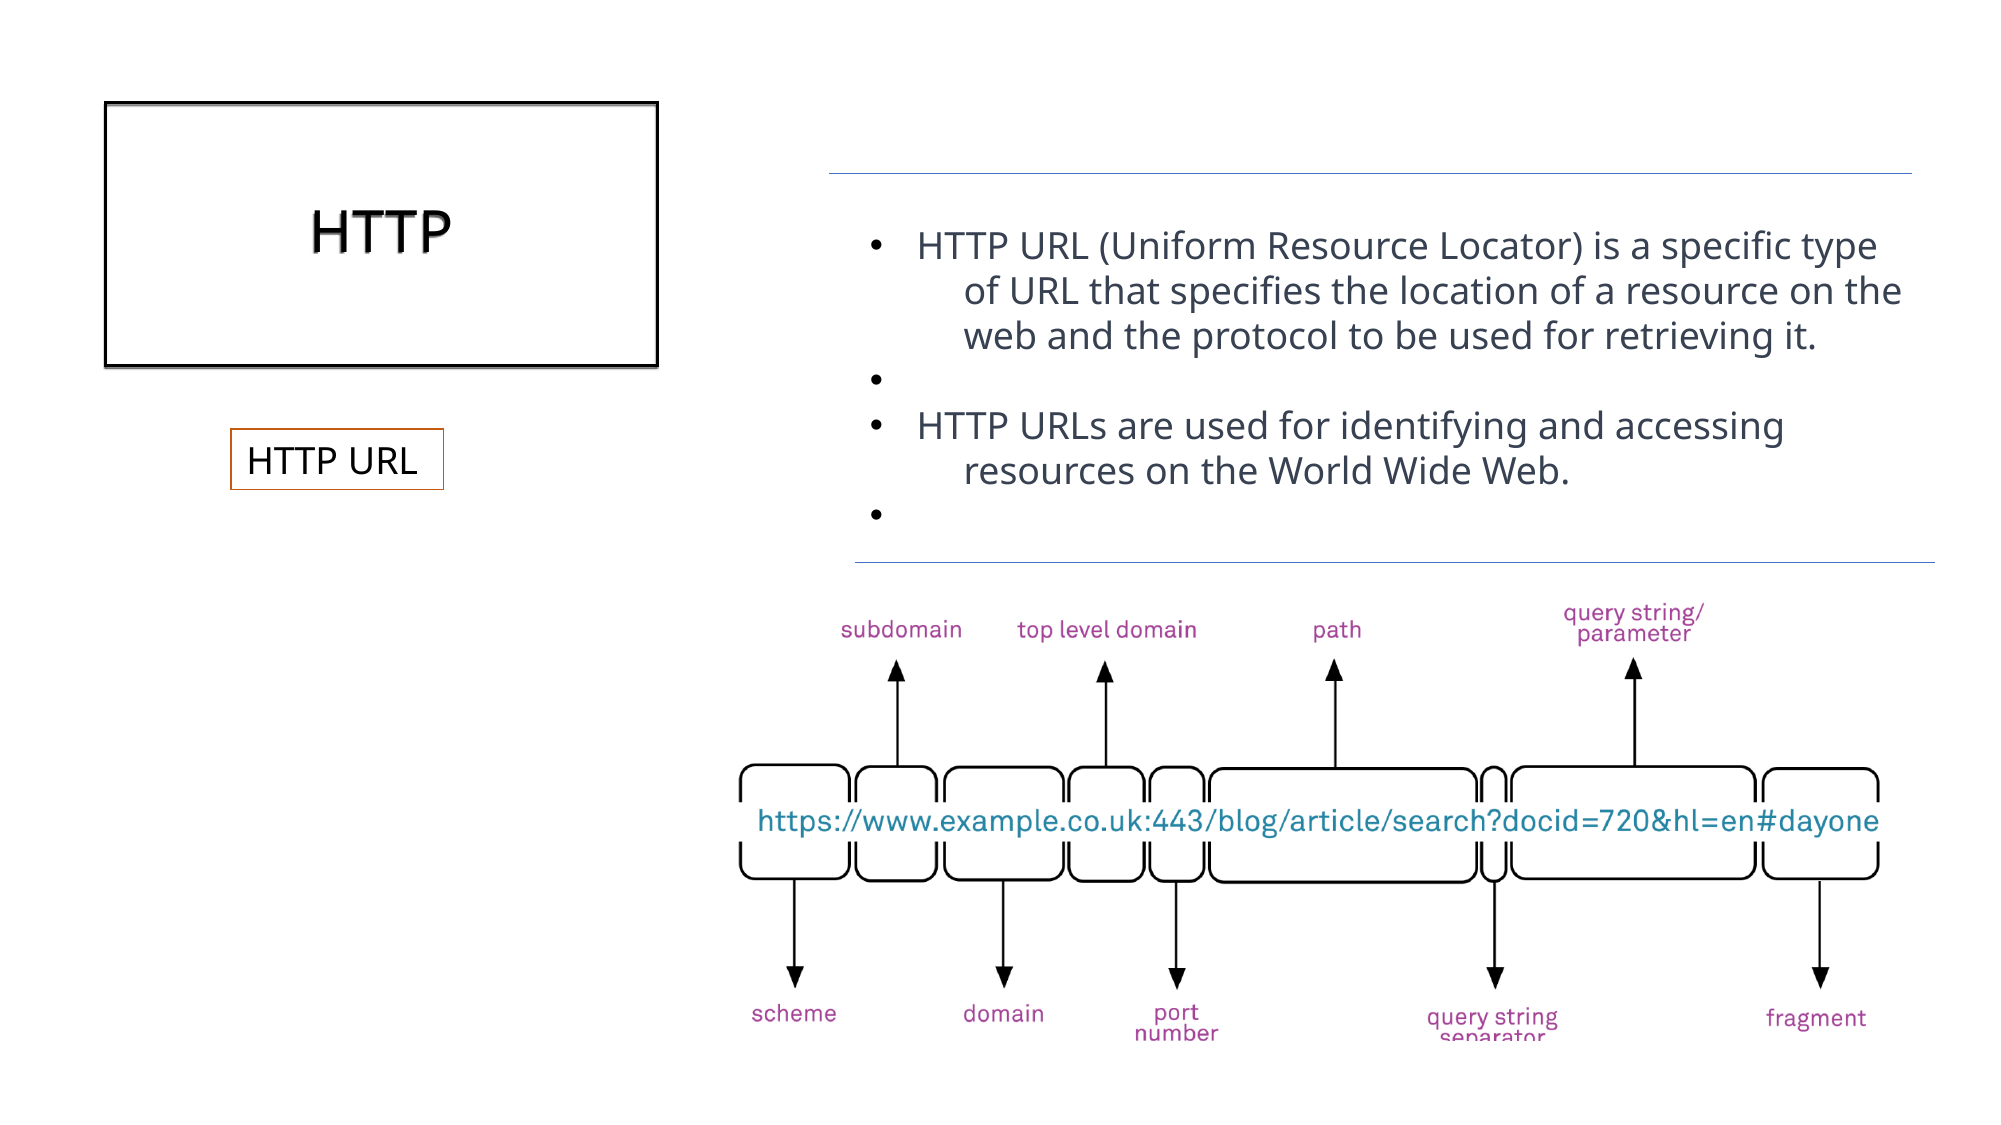

# HTTP
HTTP URL (Uniform Resource Locator) is a specific type of URL that specifies the location of a resource on the web and the protocol to be used for retrieving it.
HTTP URLs are used for identifying and accessing resources on the World Wide Web.
HTTP URL